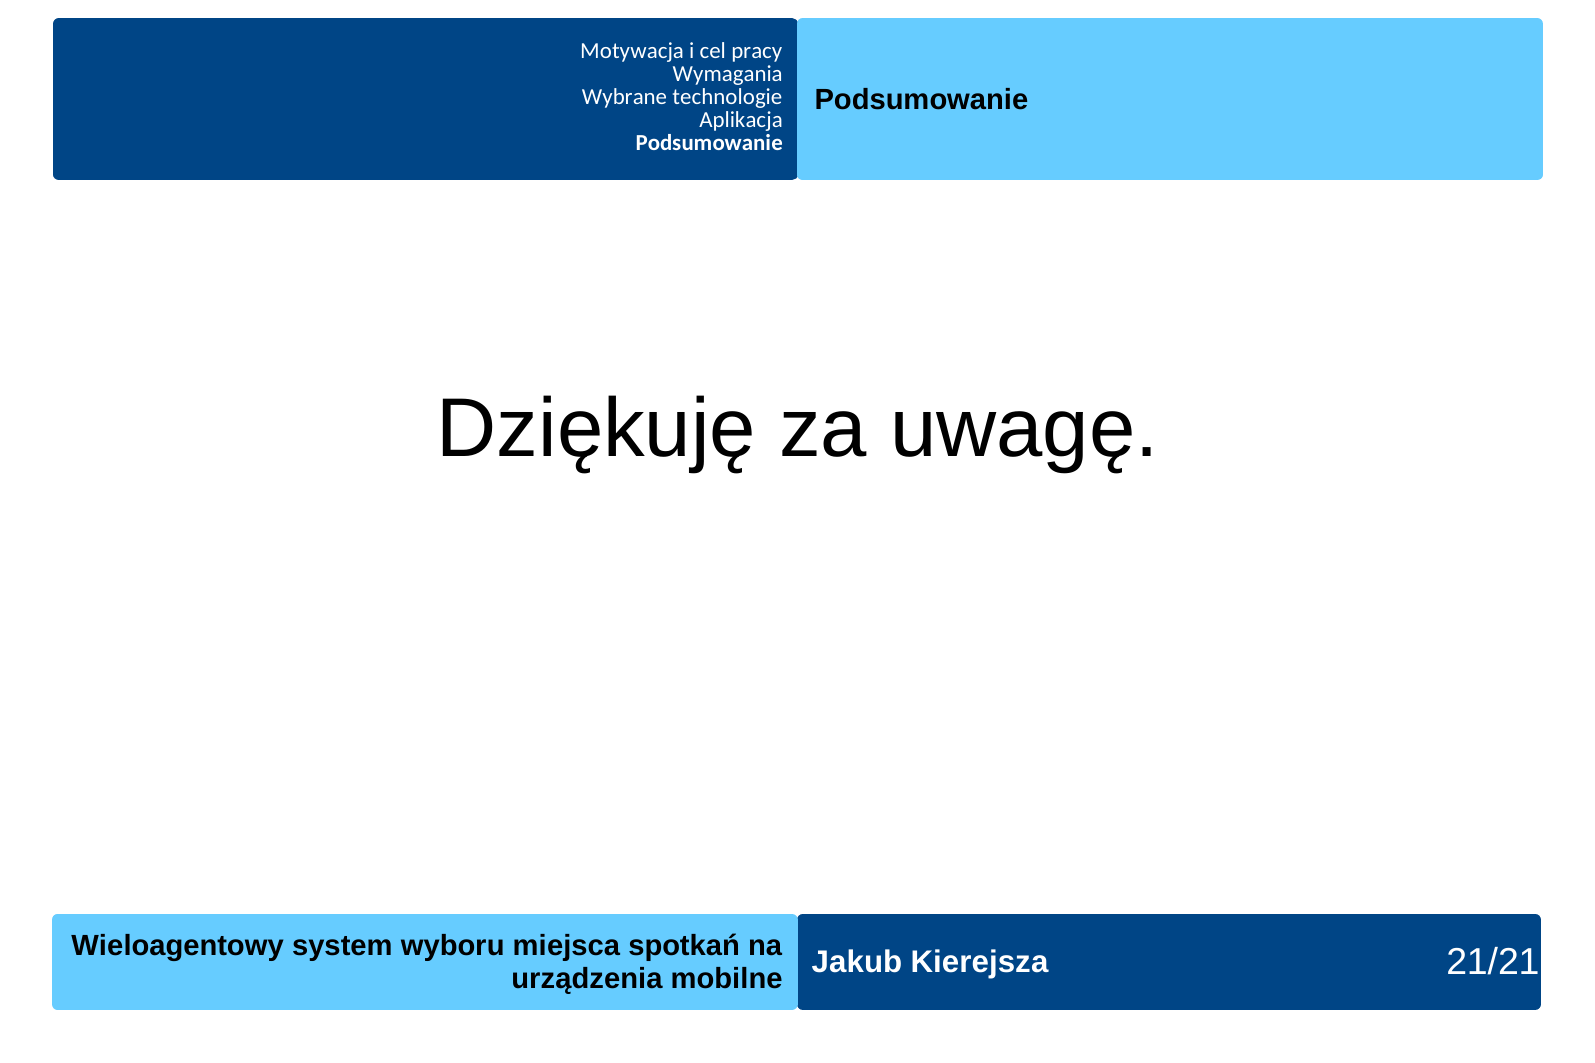

Motywacja i cel pracy
Wymagania
Wybrane technologie
Aplikacja
Podsumowanie
Podsumowanie
# Dziękuję za uwagę.
Wieloagentowy system wyboru miejsca spotkań na urządzenia mobilne
Jakub Kierejsza